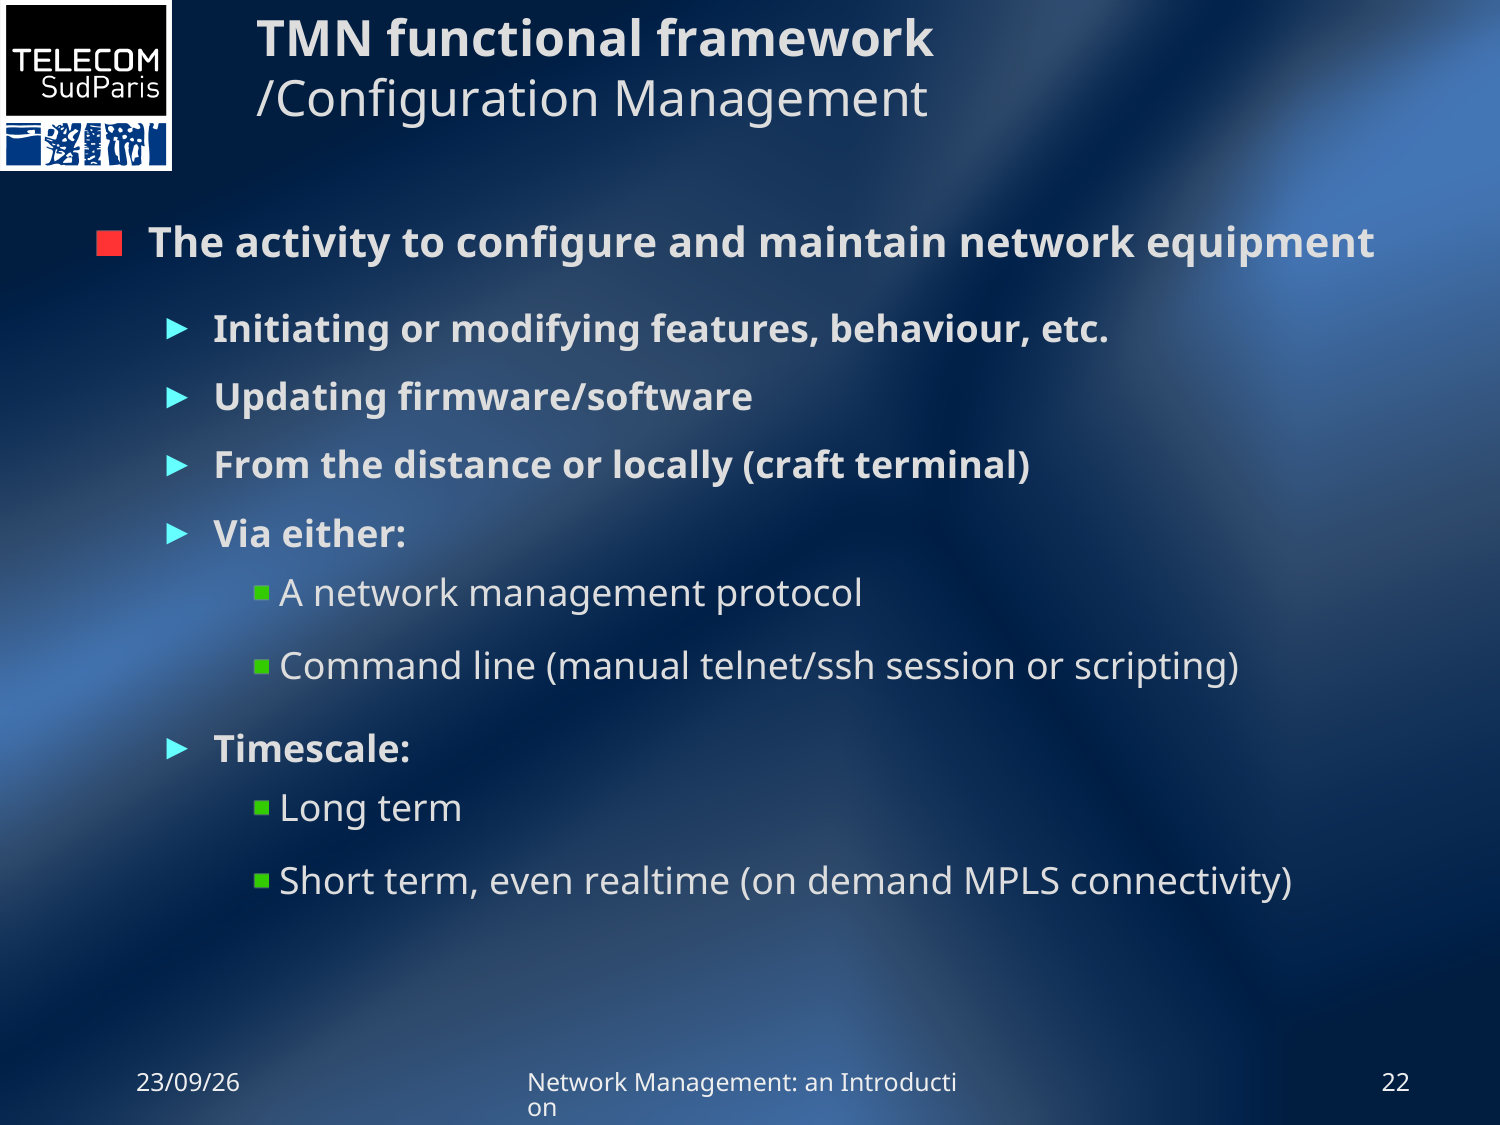

# TMN functional framework /Configuration Management
The activity to configure and maintain network equipment
Initiating or modifying features, behaviour, etc.
Updating firmware/software
From the distance or locally (craft terminal)
Via either:
A network management protocol
Command line (manual telnet/ssh session or scripting)
Timescale:
Long term
Short term, even realtime (on demand MPLS connectivity)
Network Management: an Introduction
22